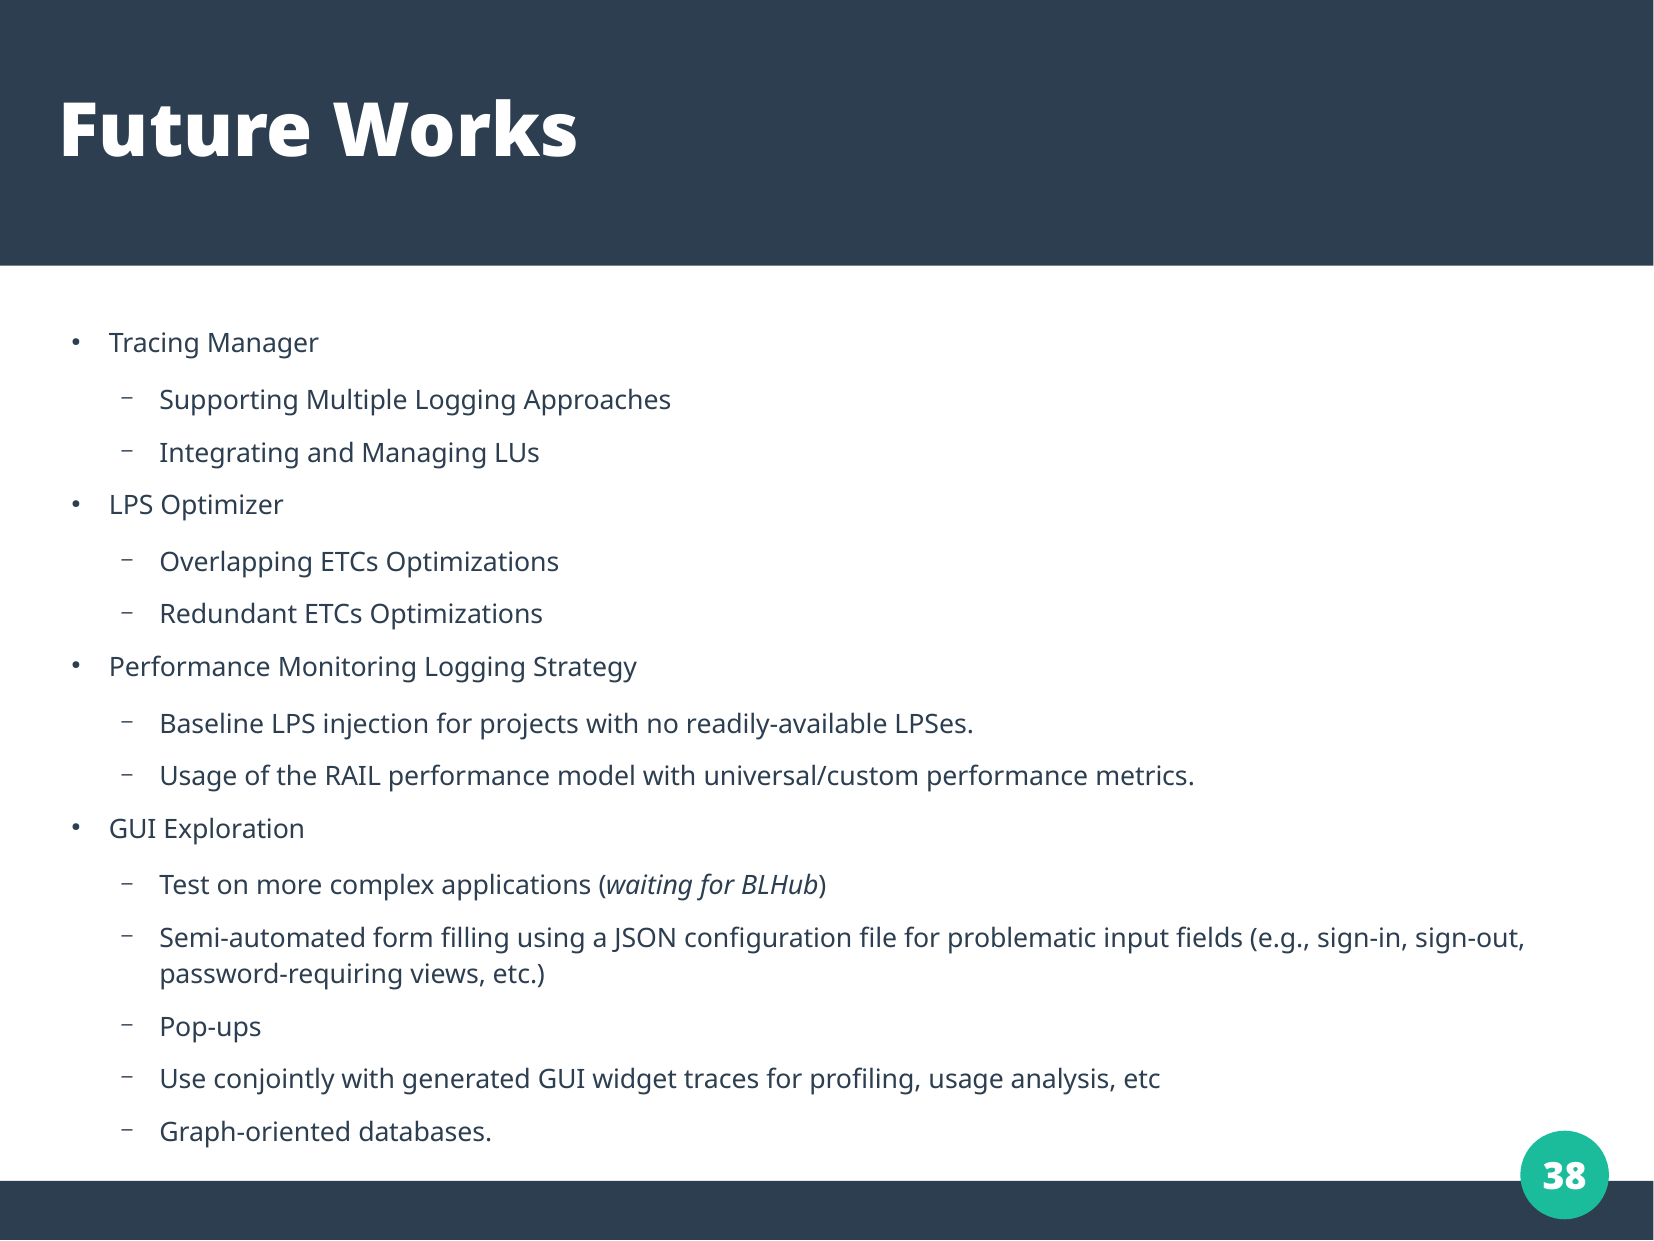

# Future Works
Tracing Manager
Supporting Multiple Logging Approaches
Integrating and Managing LUs
LPS Optimizer
Overlapping ETCs Optimizations
Redundant ETCs Optimizations
Performance Monitoring Logging Strategy
Baseline LPS injection for projects with no readily-available LPSes.
Usage of the RAIL performance model with universal/custom performance metrics.
GUI Exploration
Test on more complex applications (waiting for BLHub)
Semi-automated form filling using a JSON configuration file for problematic input fields (e.g., sign-in, sign-out, password-requiring views, etc.)
Pop-ups
Use conjointly with generated GUI widget traces for profiling, usage analysis, etc
Graph-oriented databases.
38